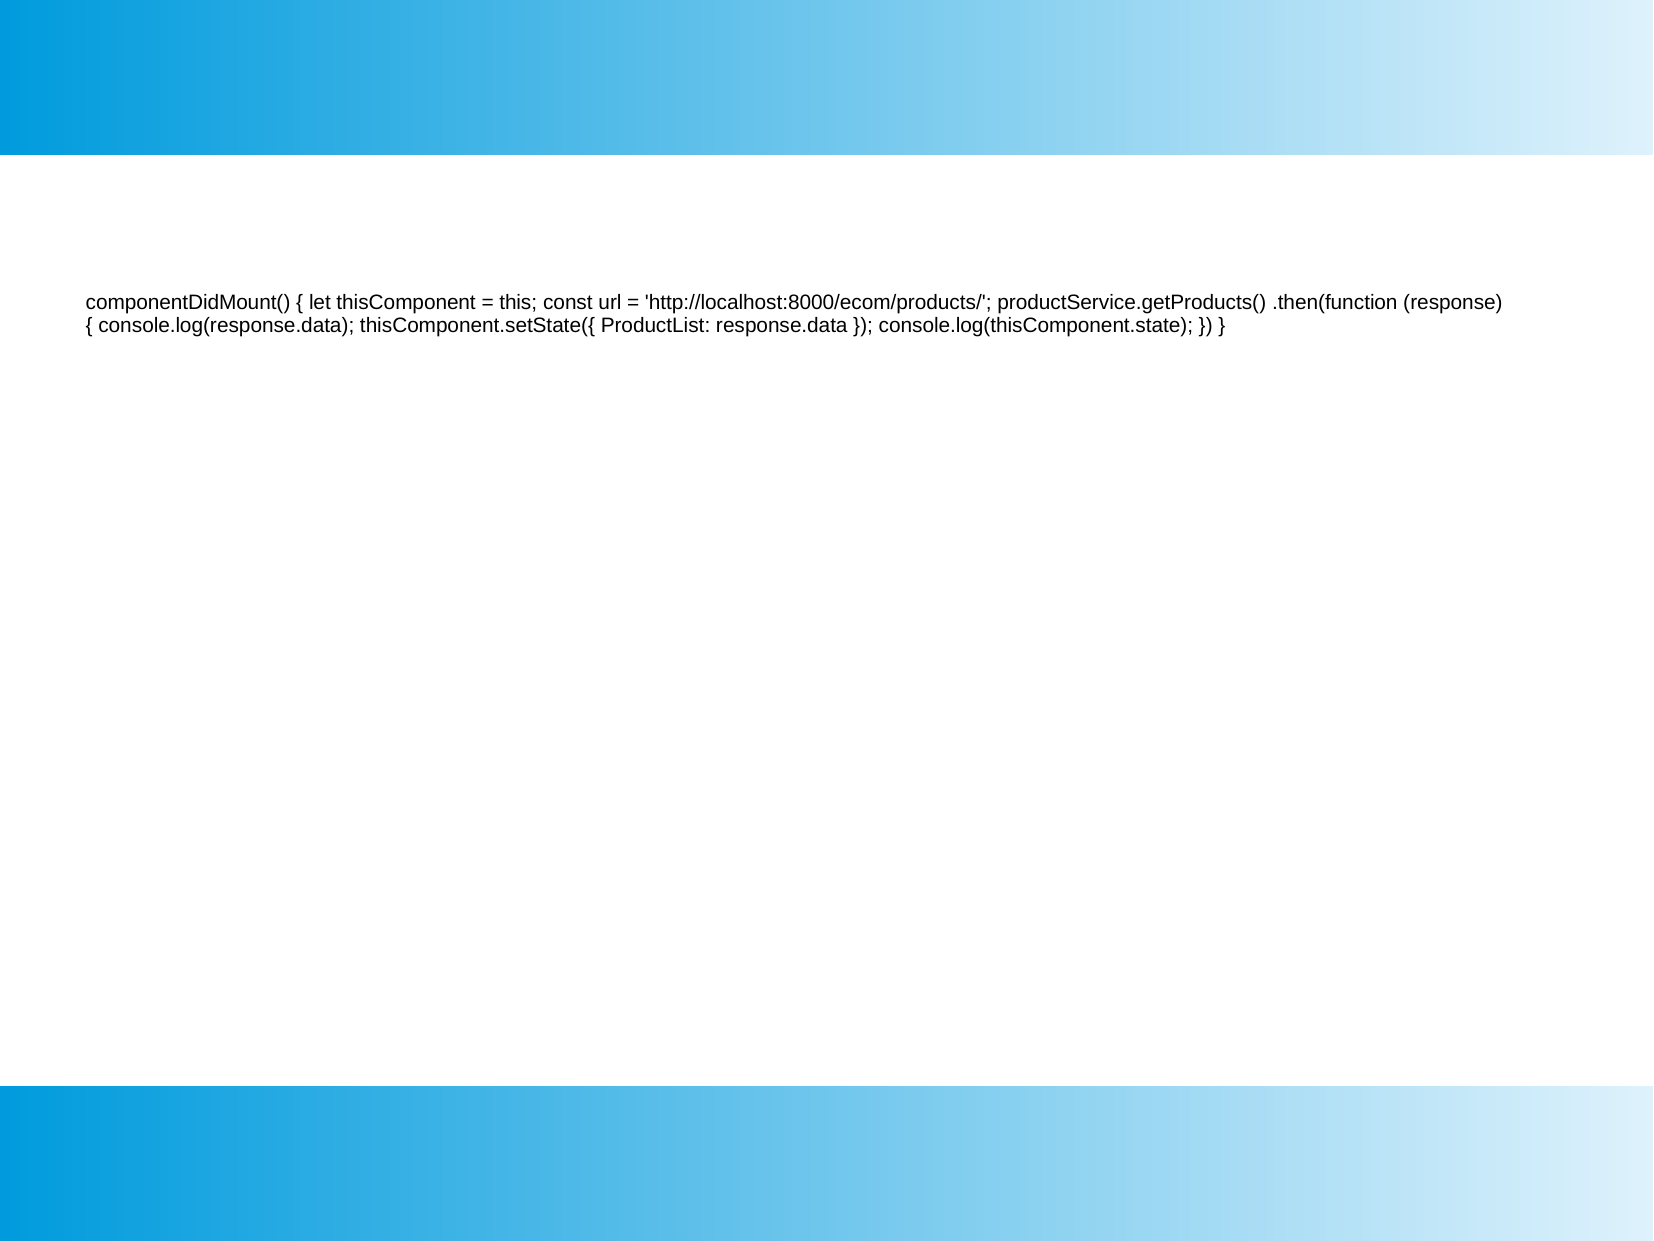

#
componentDidMount() { let thisComponent = this; const url = 'http://localhost:8000/ecom/products/'; productService.getProducts() .then(function (response) { console.log(response.data); thisComponent.setState({ ProductList: response.data }); console.log(thisComponent.state); }) }